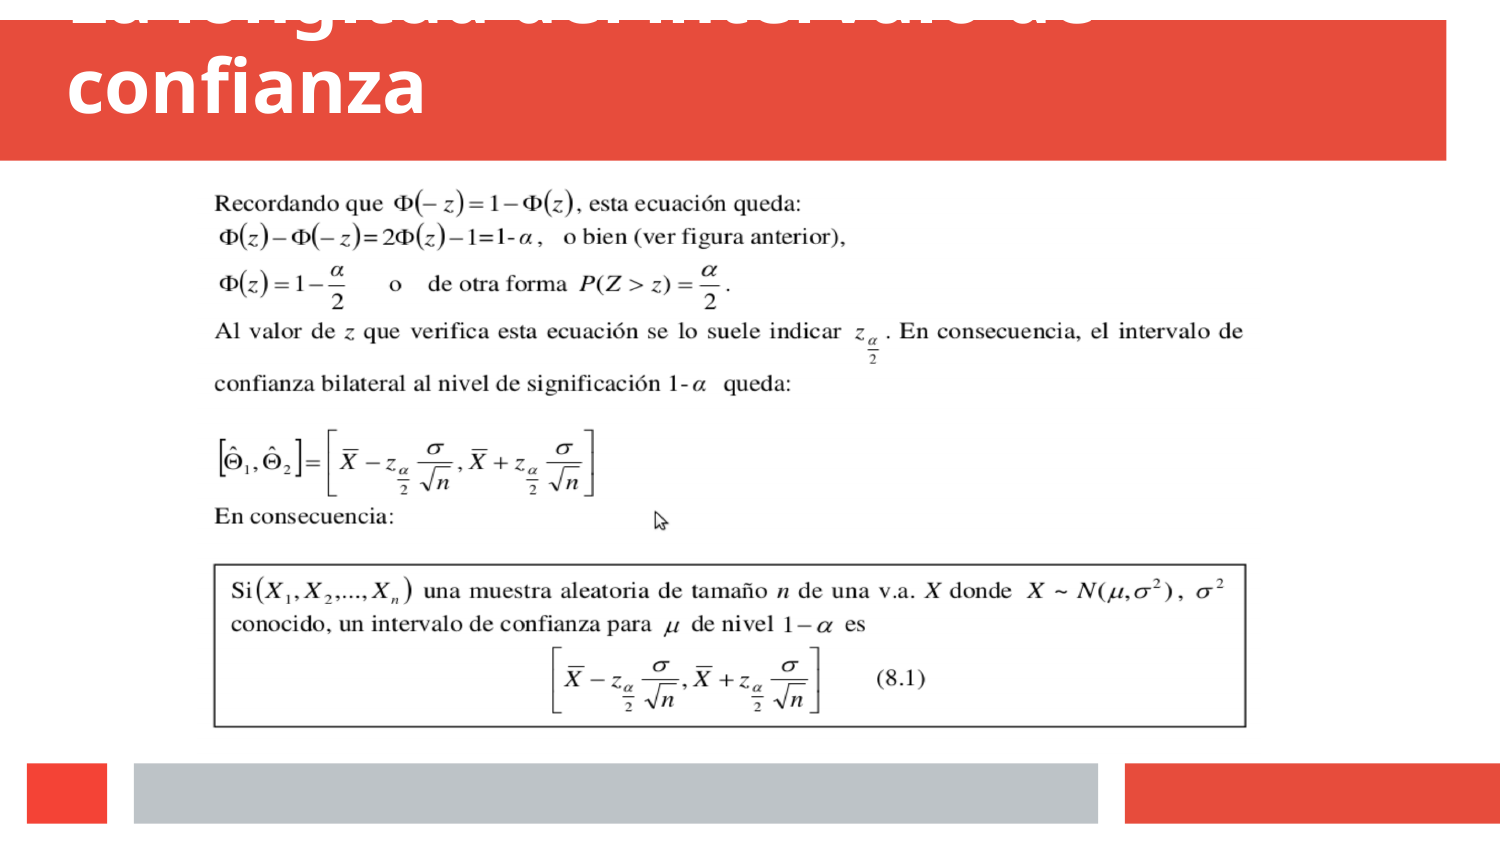

# La longitud del intervalo de confianza